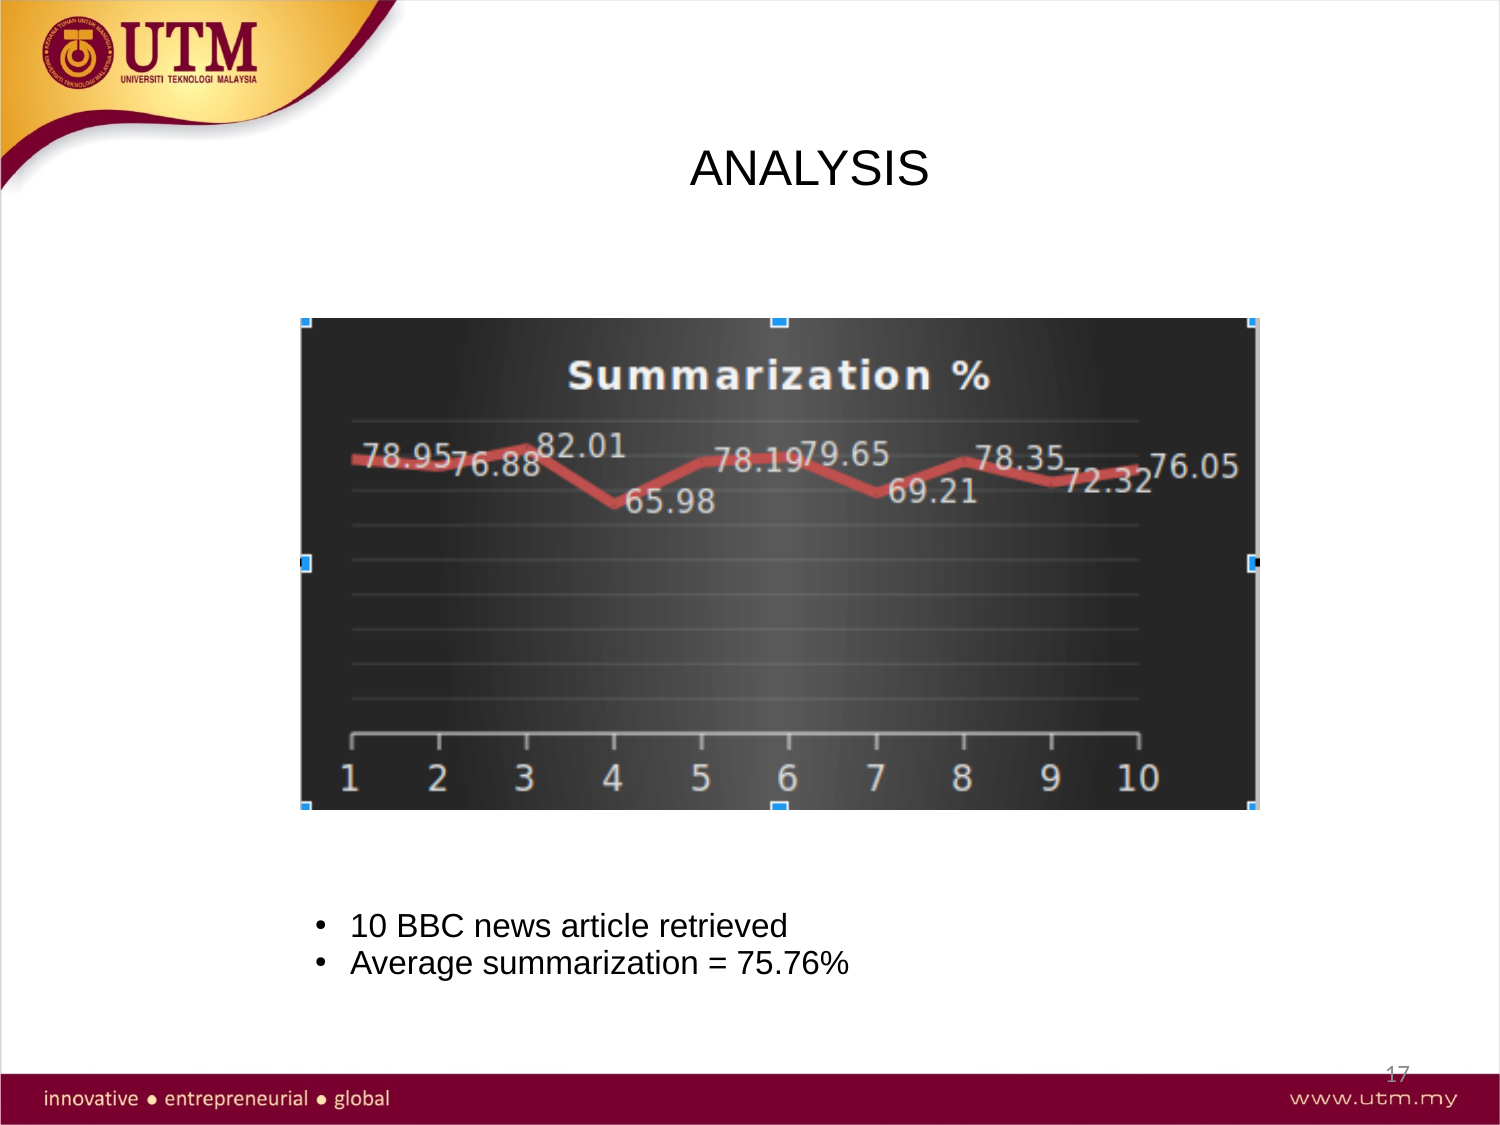

ANALYSIS
10 BBC news article retrieved
Average summarization = 75.76%
17